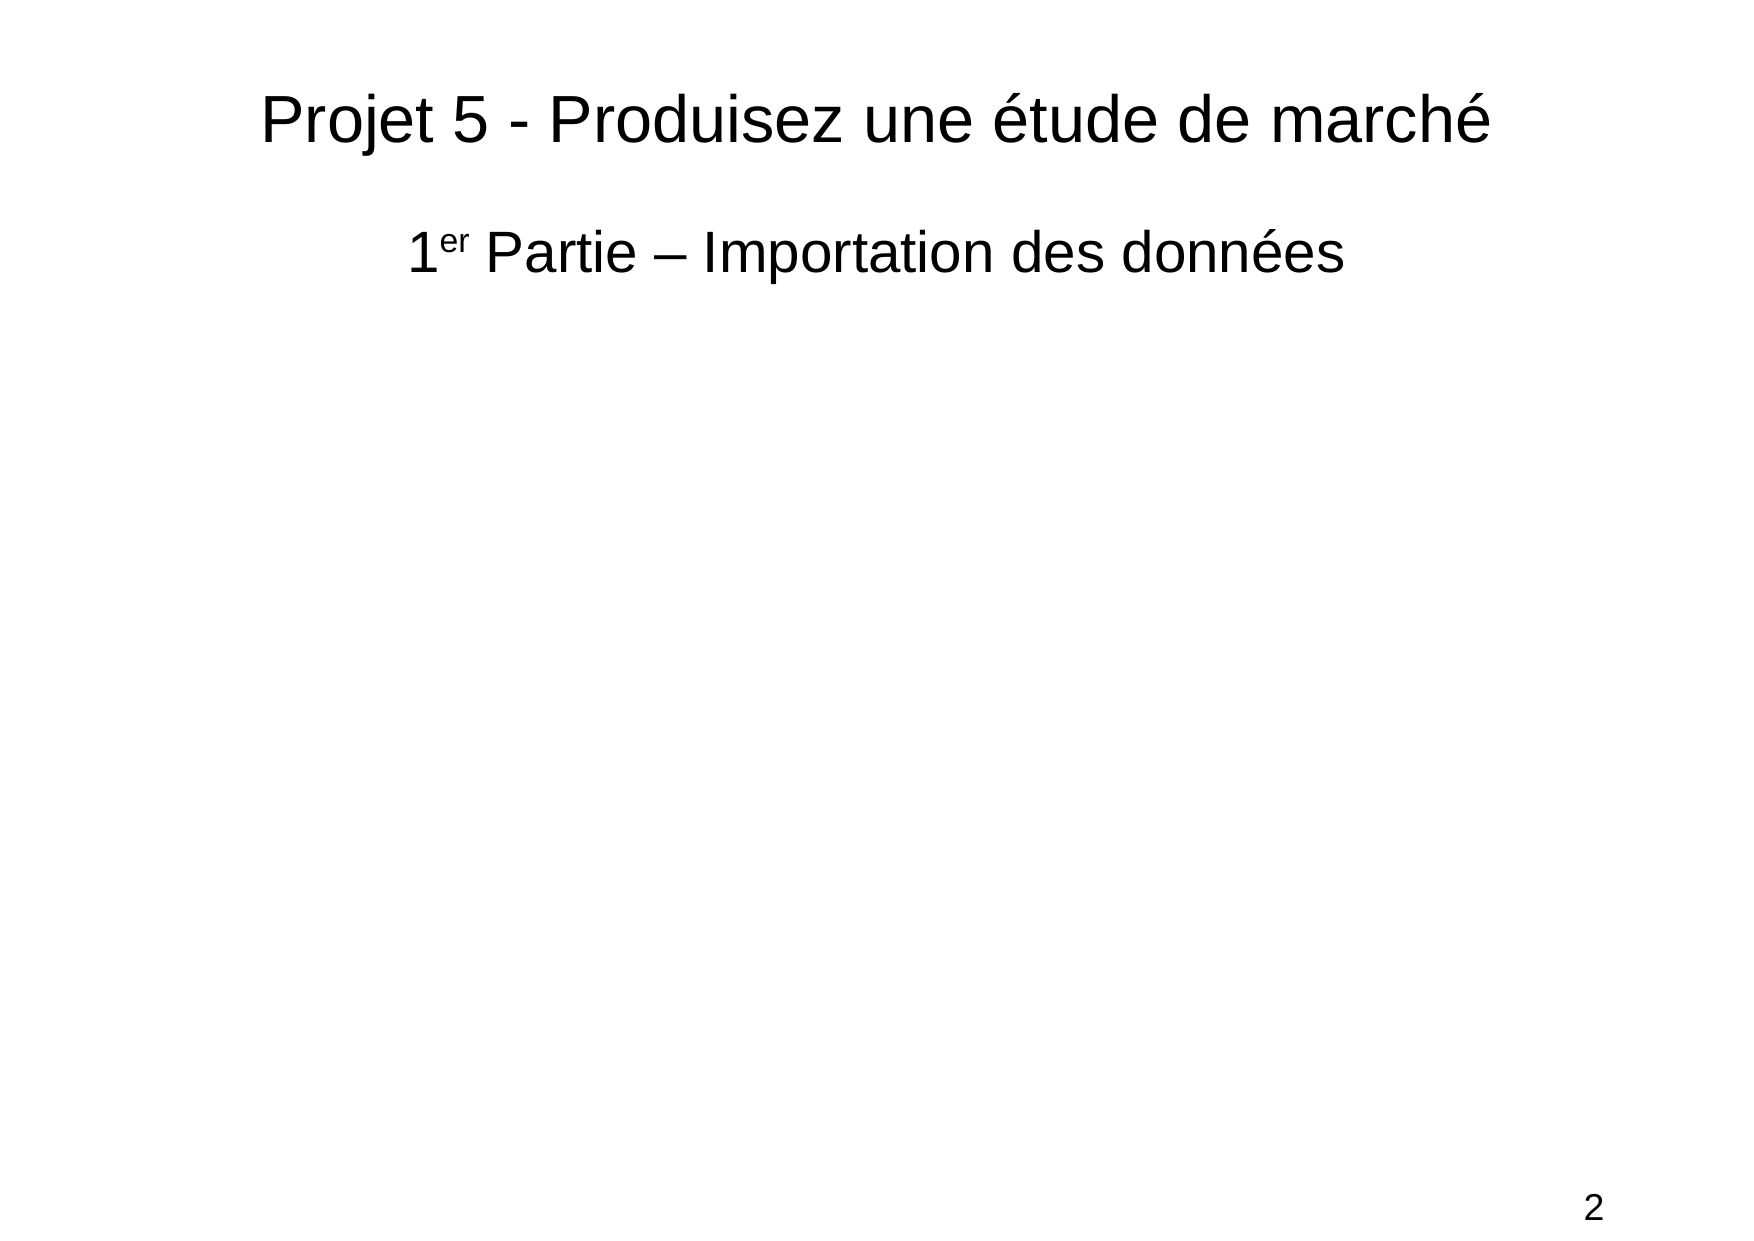

# Projet 5 - Produisez une étude de marché
1er Partie – Importation des données